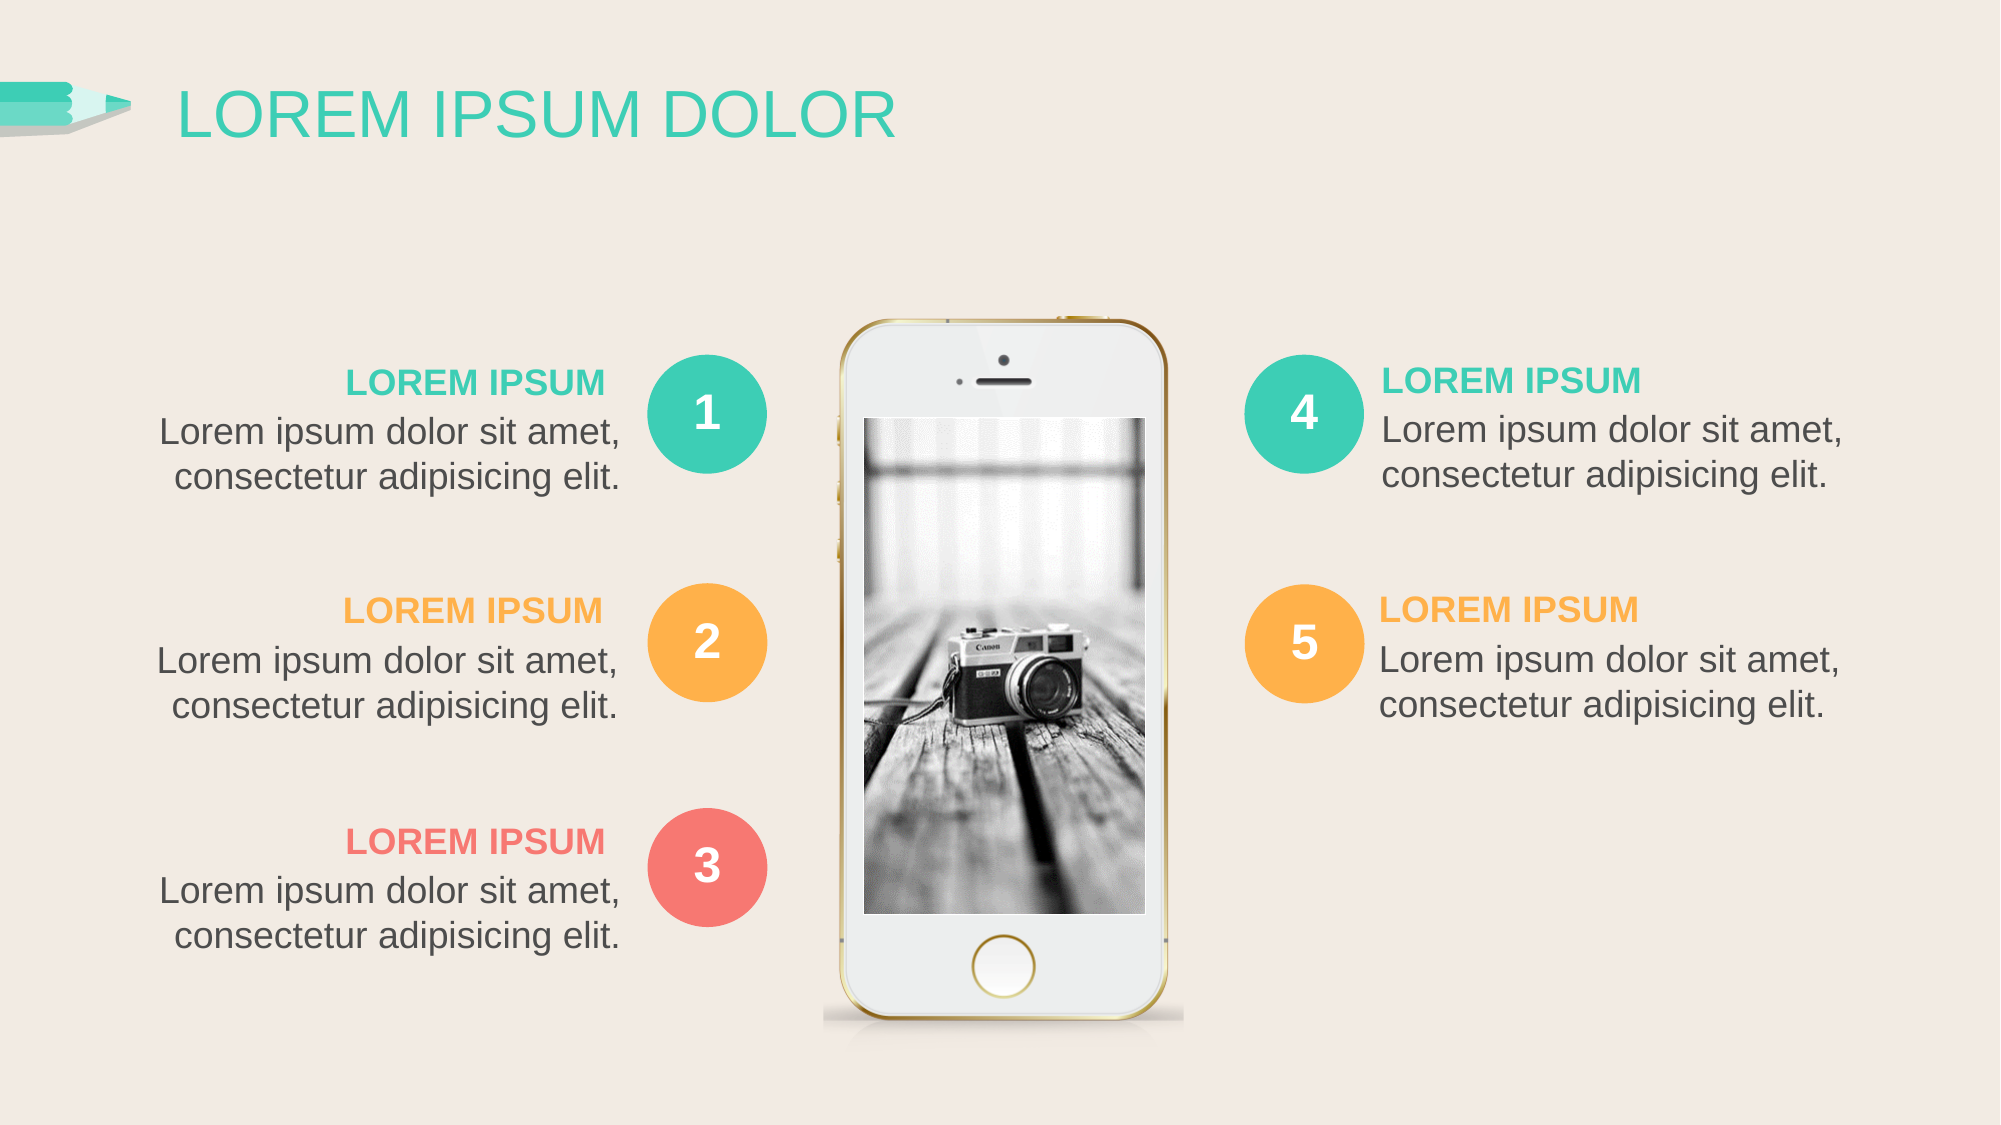

LOREM IPSUM DOLOR
LOREM IPSUM
LOREM IPSUM
1
4
Lorem ipsum dolor sit amet, consectetur adipisicing elit.
Lorem ipsum dolor sit amet, consectetur adipisicing elit.
LOREM IPSUM
LOREM IPSUM
2
5
Lorem ipsum dolor sit amet, consectetur adipisicing elit.
Lorem ipsum dolor sit amet, consectetur adipisicing elit.
3
LOREM IPSUM
Lorem ipsum dolor sit amet, consectetur adipisicing elit.